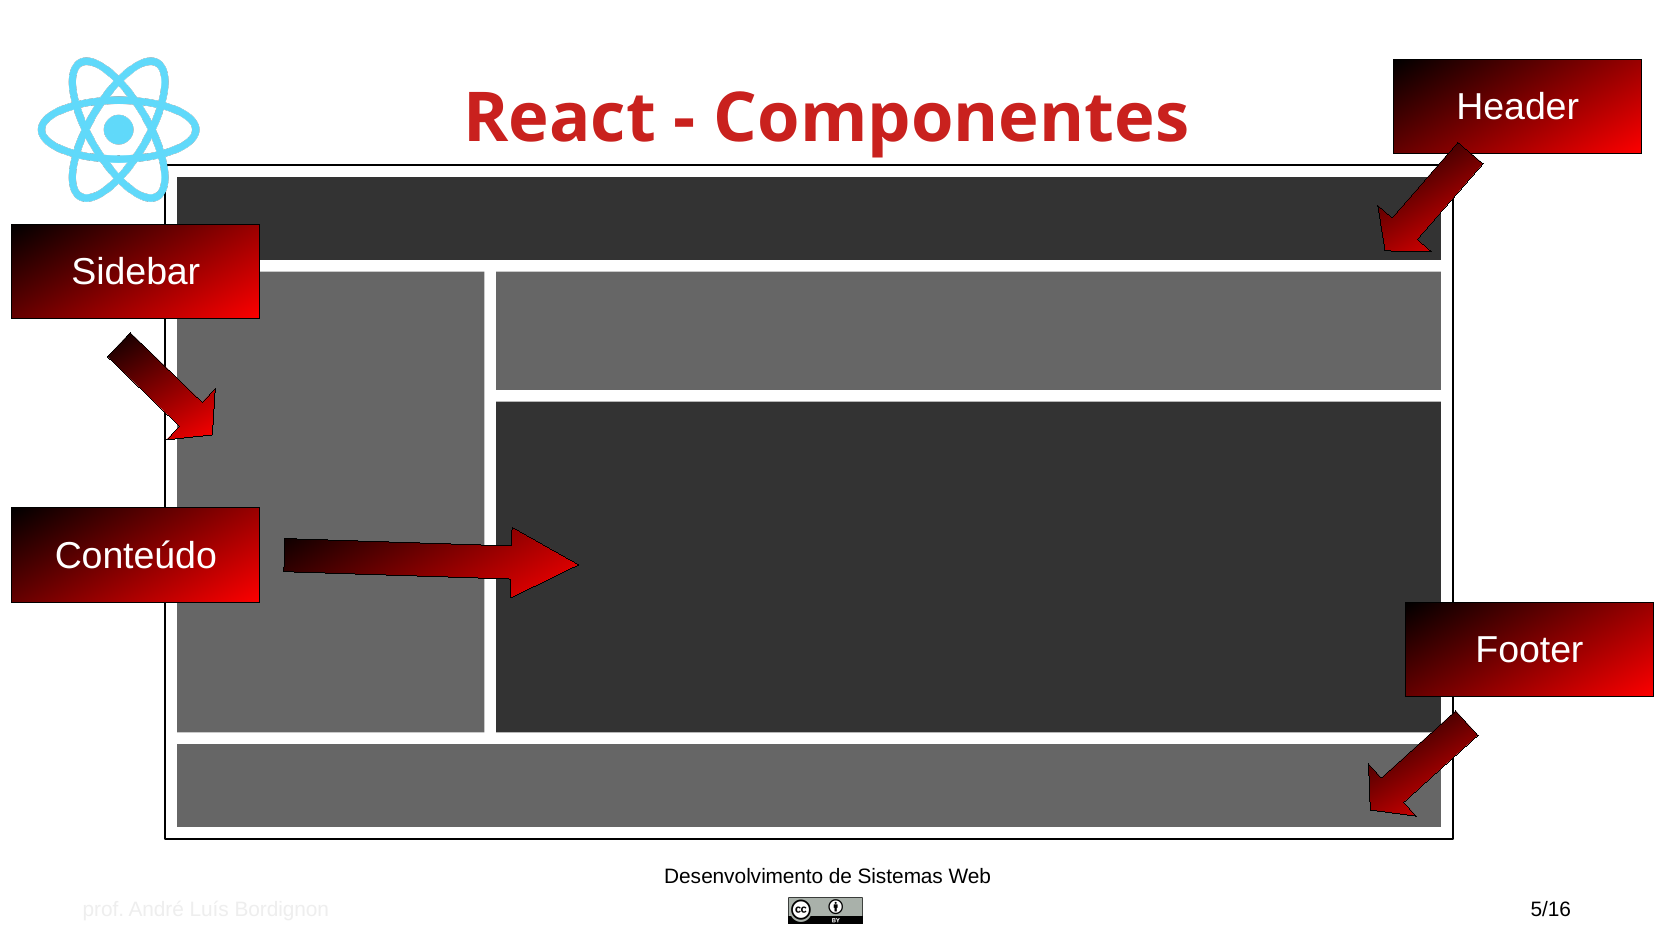

# React - Componentes
Header
Sidebar
Conteúdo
Footer
Desenvolvimento de Sistemas Web
prof. André Luís Bordignon
5